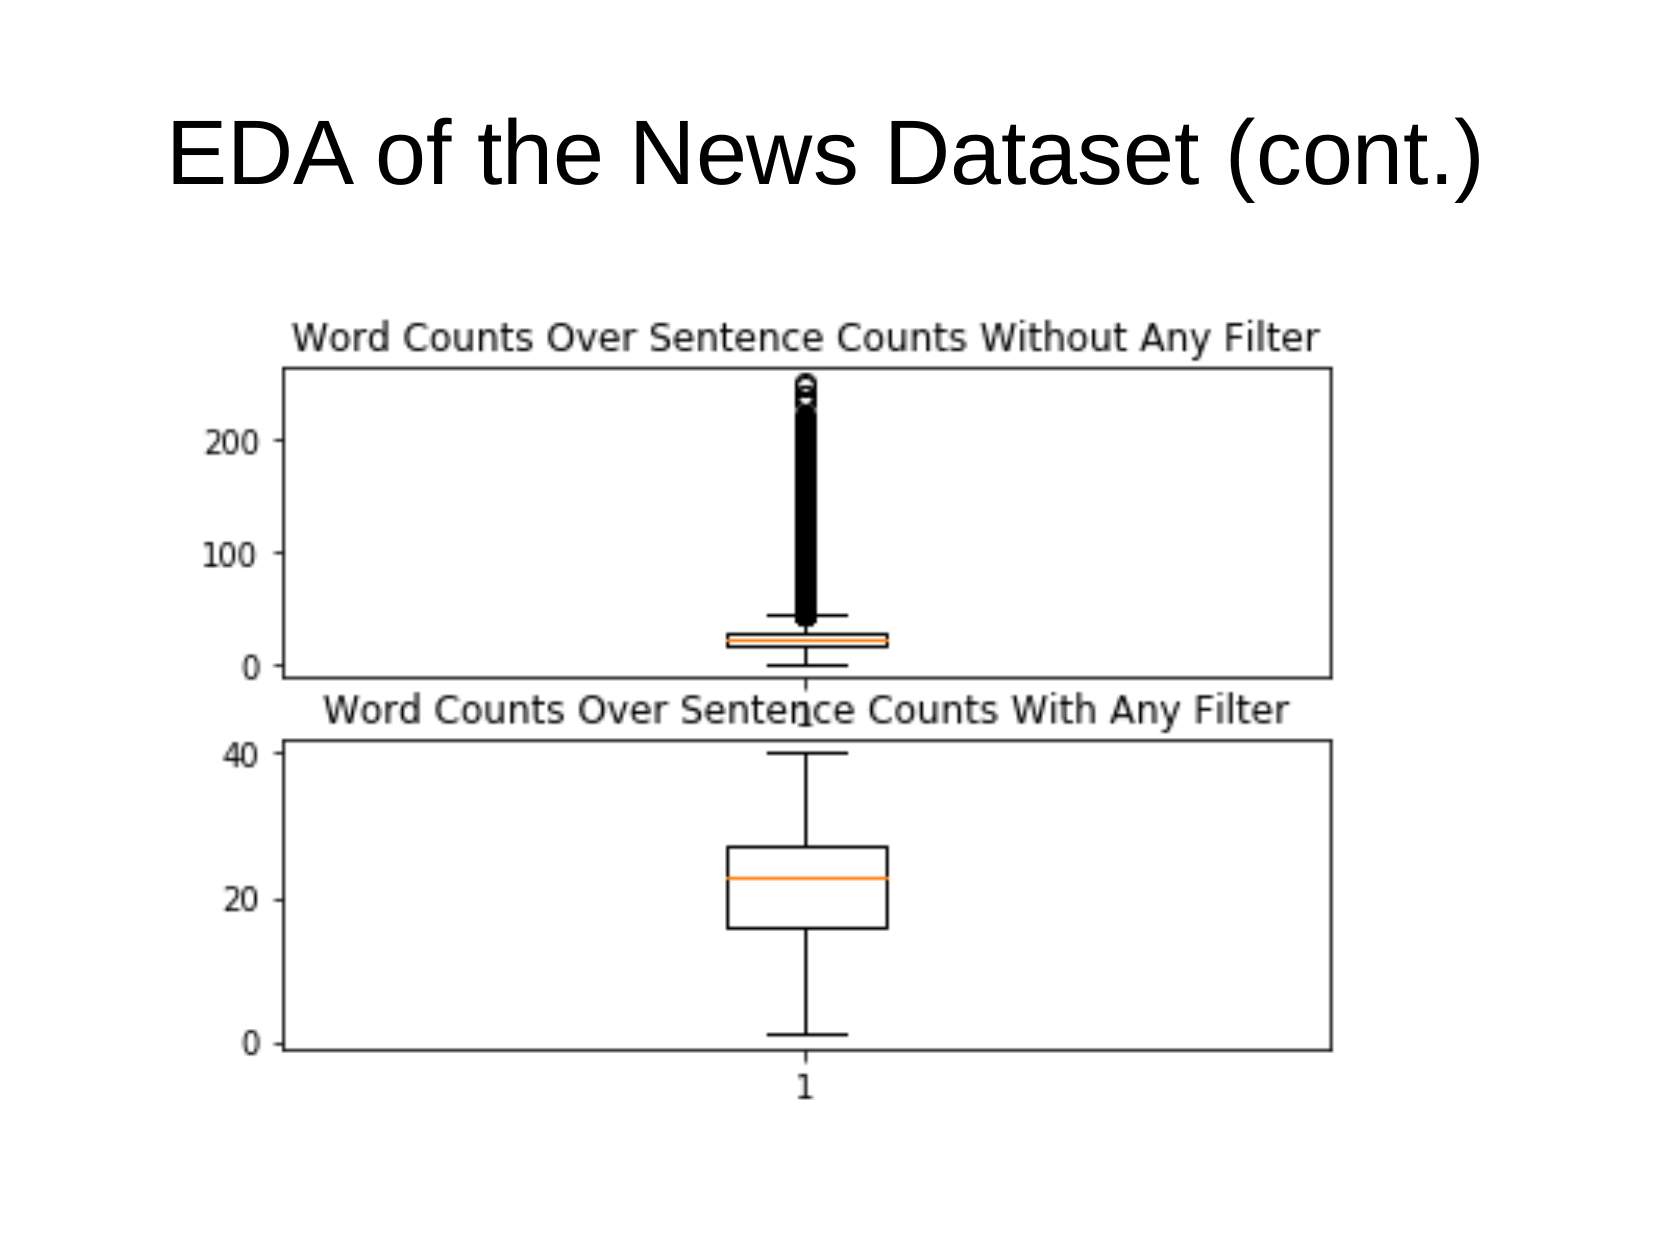

# EDA of the News Dataset (cont.)